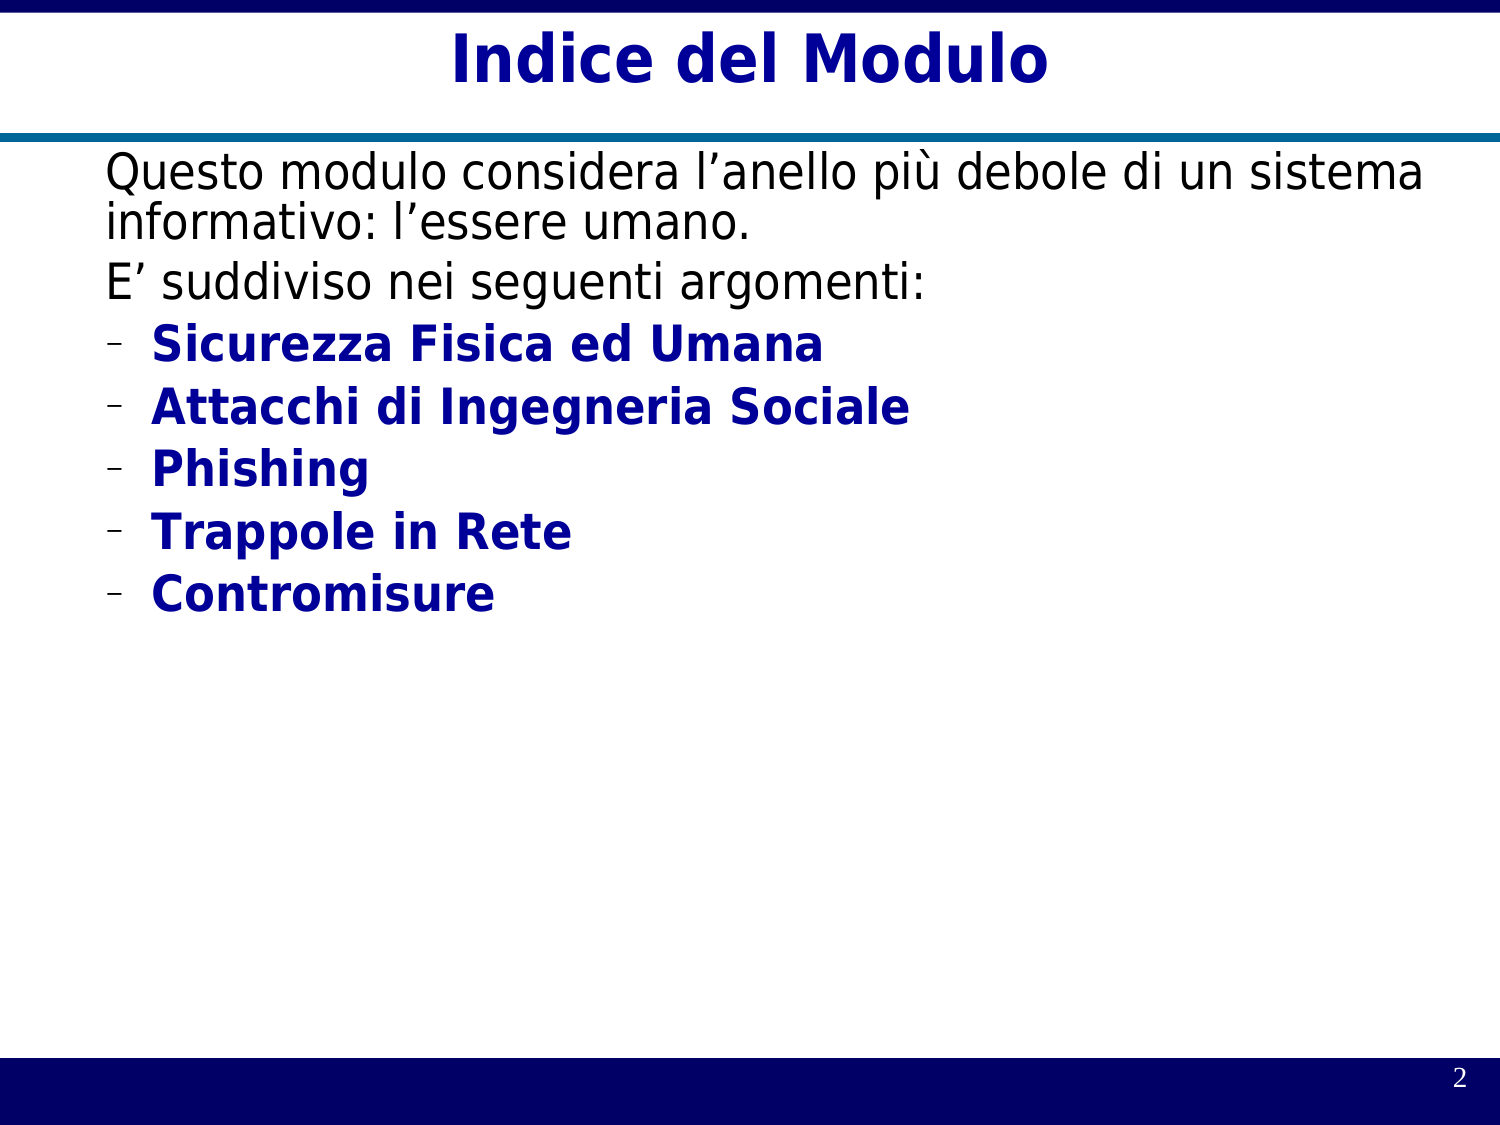

# Indice del Modulo
Questo modulo considera l’anello più debole di un sistema informativo: l’essere umano.
E’ suddiviso nei seguenti argomenti:
Sicurezza Fisica ed Umana
Attacchi di Ingegneria Sociale
Phishing
Trappole in Rete
Contromisure